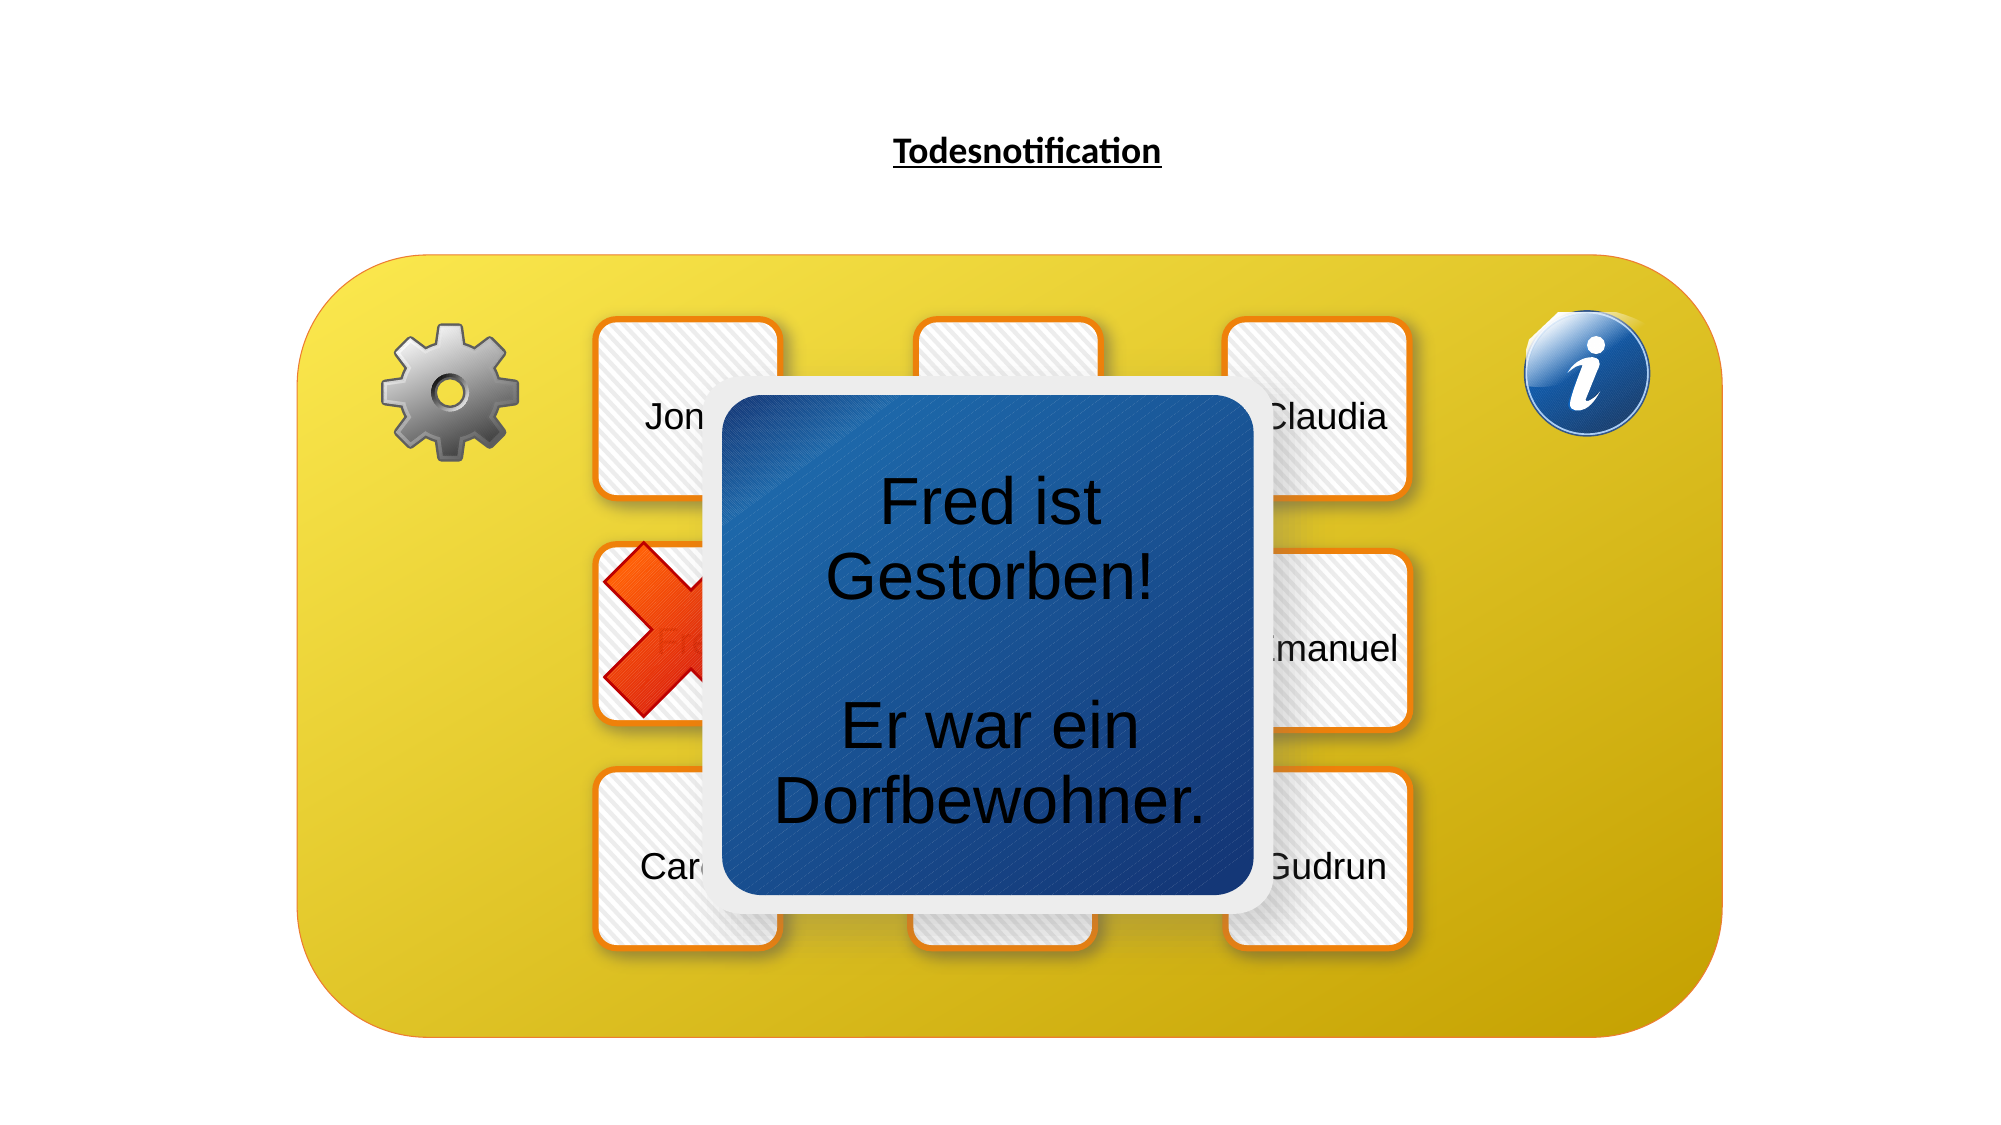

Todesnotification
Jonas
Peter
Claudia
Fred ist
Gestorben!
Er war ein
Dorfbewohner.
12.5%
Fred
Emanuel
25.0%
Carola
Du
Gudrun